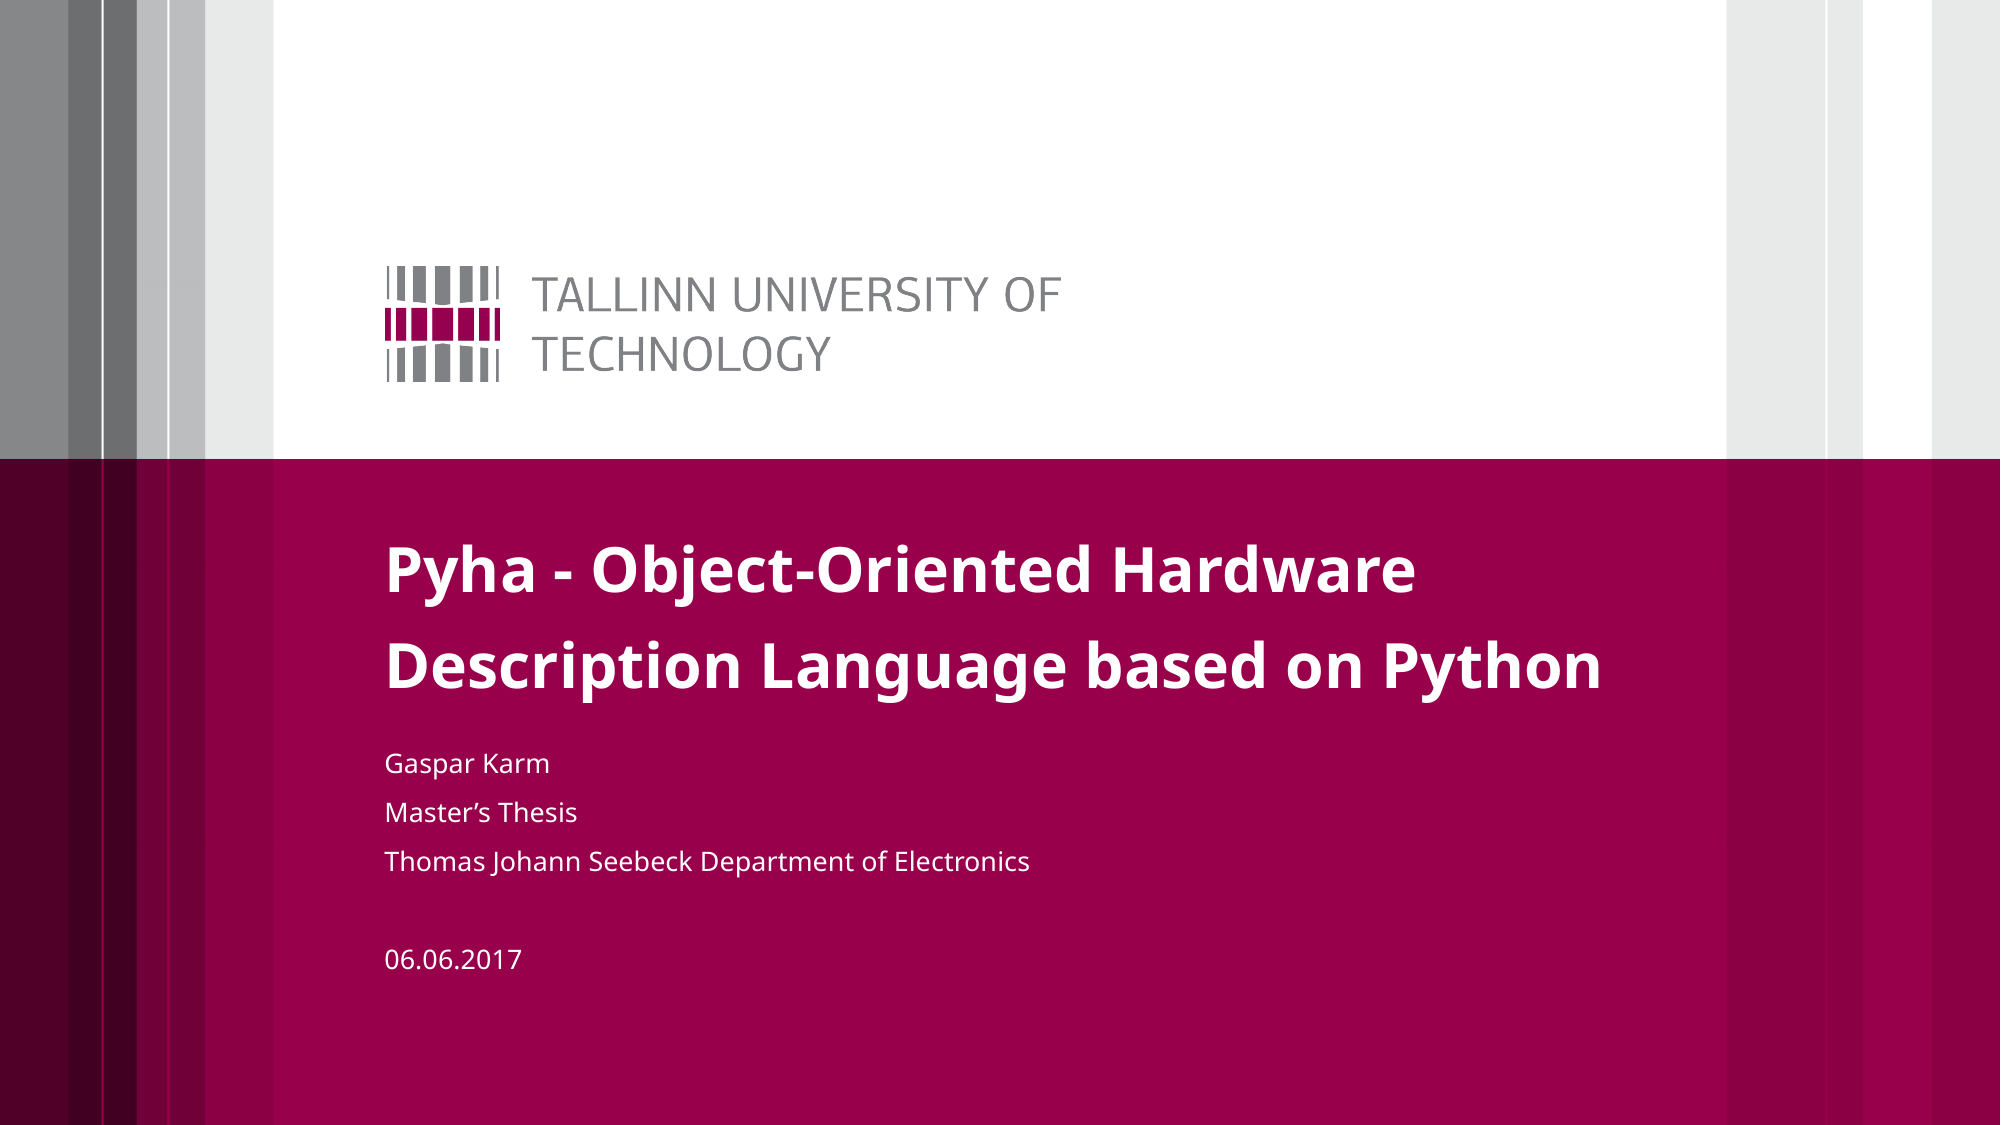

# Pyha - Object-Oriented Hardware
Description Language based on Python
Gaspar Karm
Master’s Thesis
Thomas Johann Seebeck Department of Electronics
06.06.2017